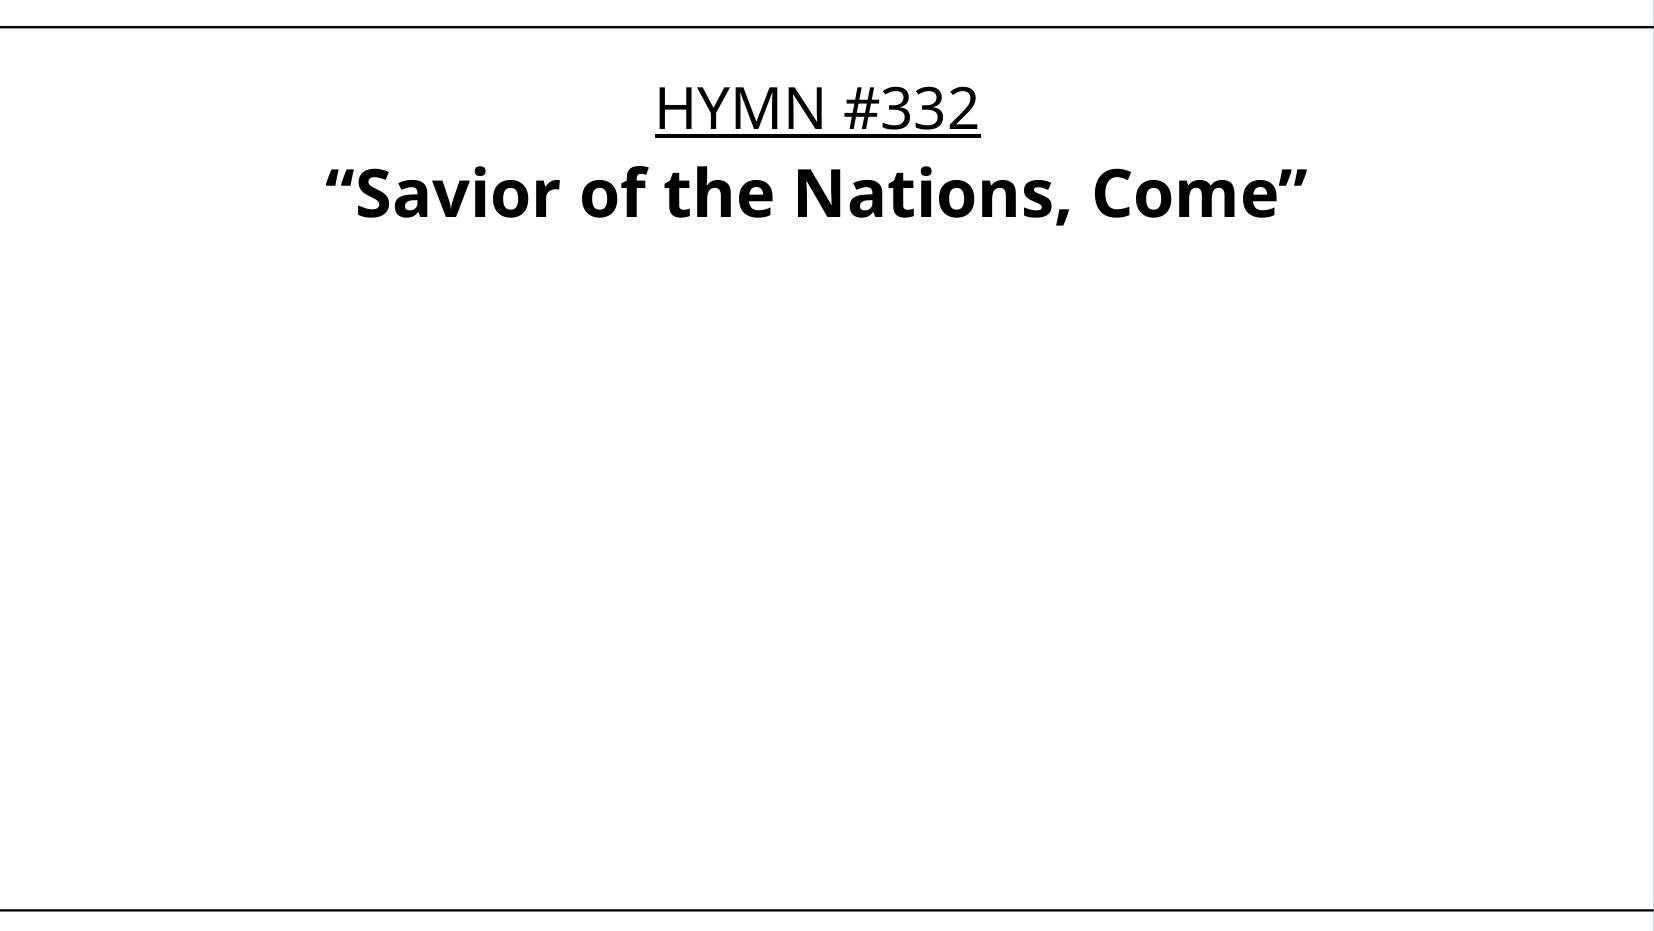

HYMN #332
“Savior of the Nations, Come”